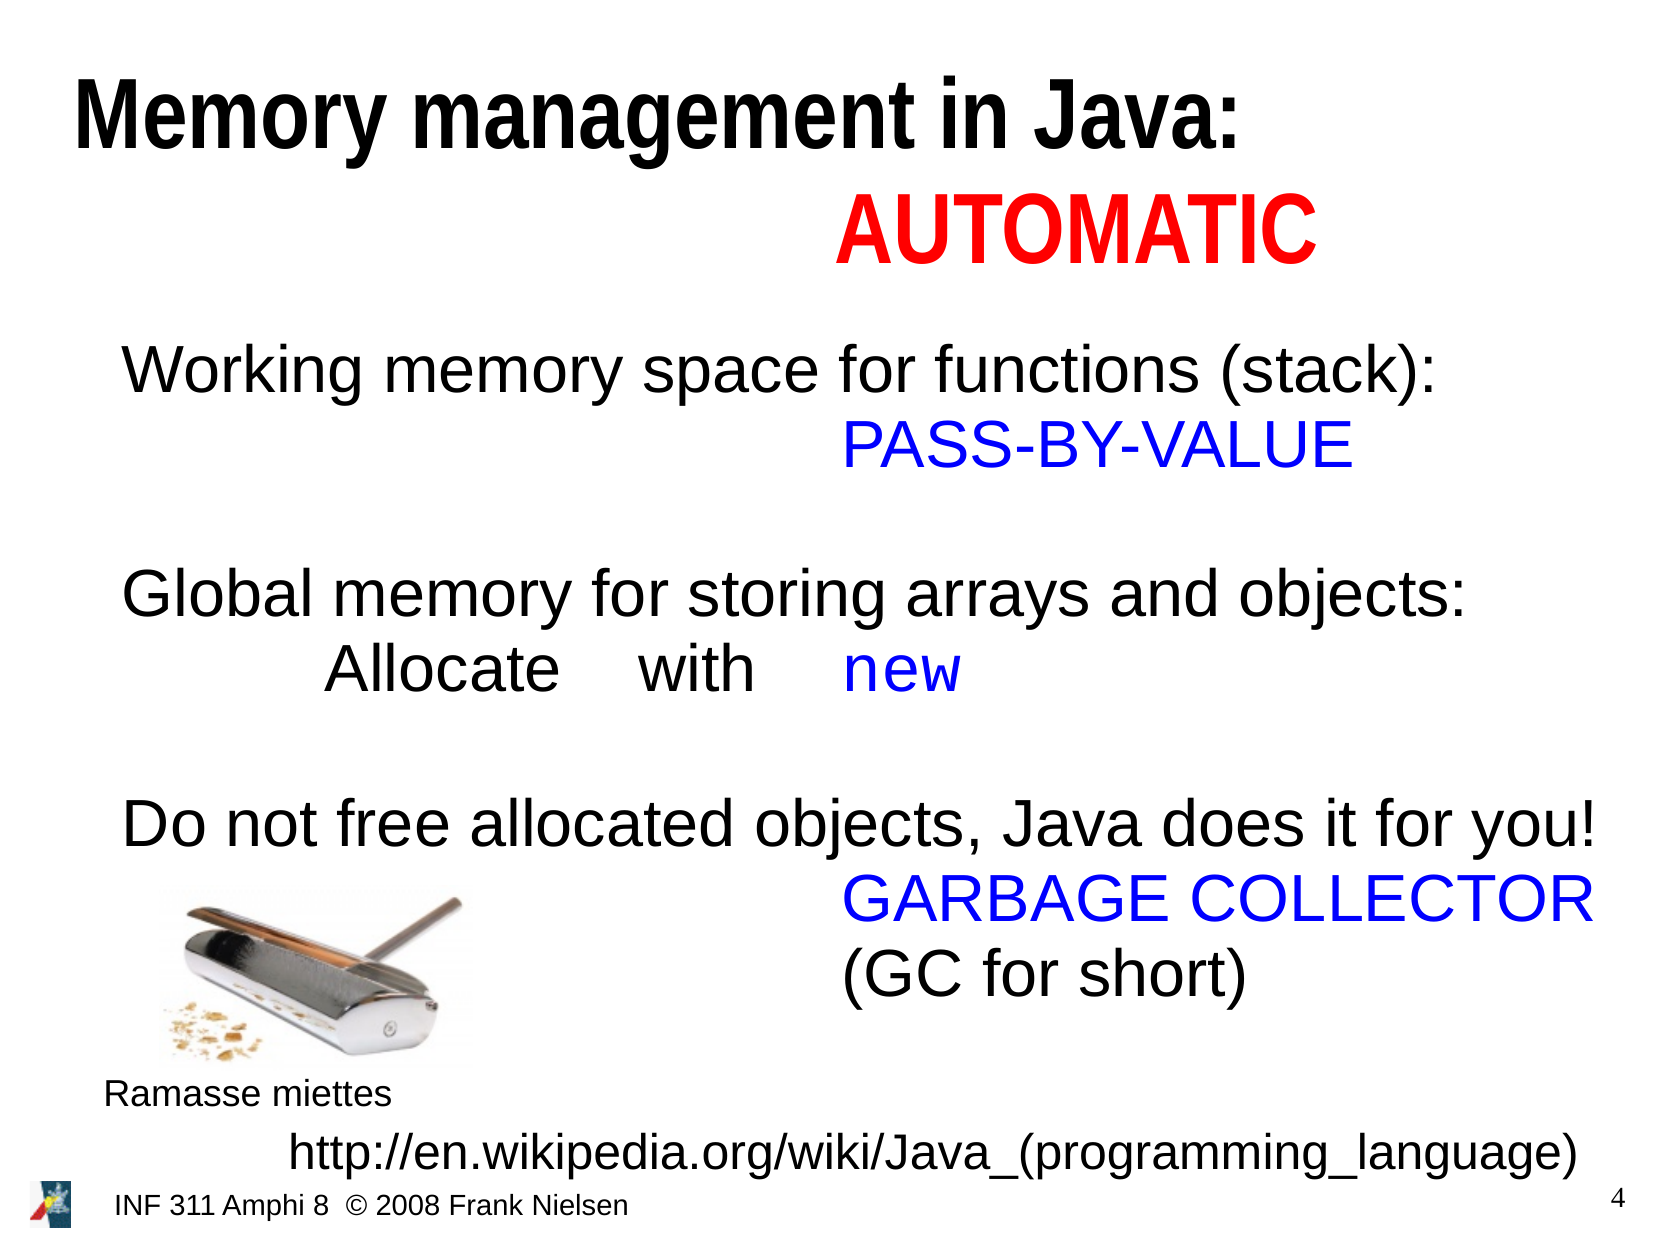

Memory management in Java:
										 AUTOMATIC
 Working memory space for functions (stack):
										PASS-BY-VALUE
 Global memory for storing arrays and objects:
			Allocate	 with		new
 Do not free allocated objects, Java does it for you!
										GARBAGE COLLECTOR
										(GC for short)
Ramasse miettes
http://en.wikipedia.org/wiki/Java_(programming_language)